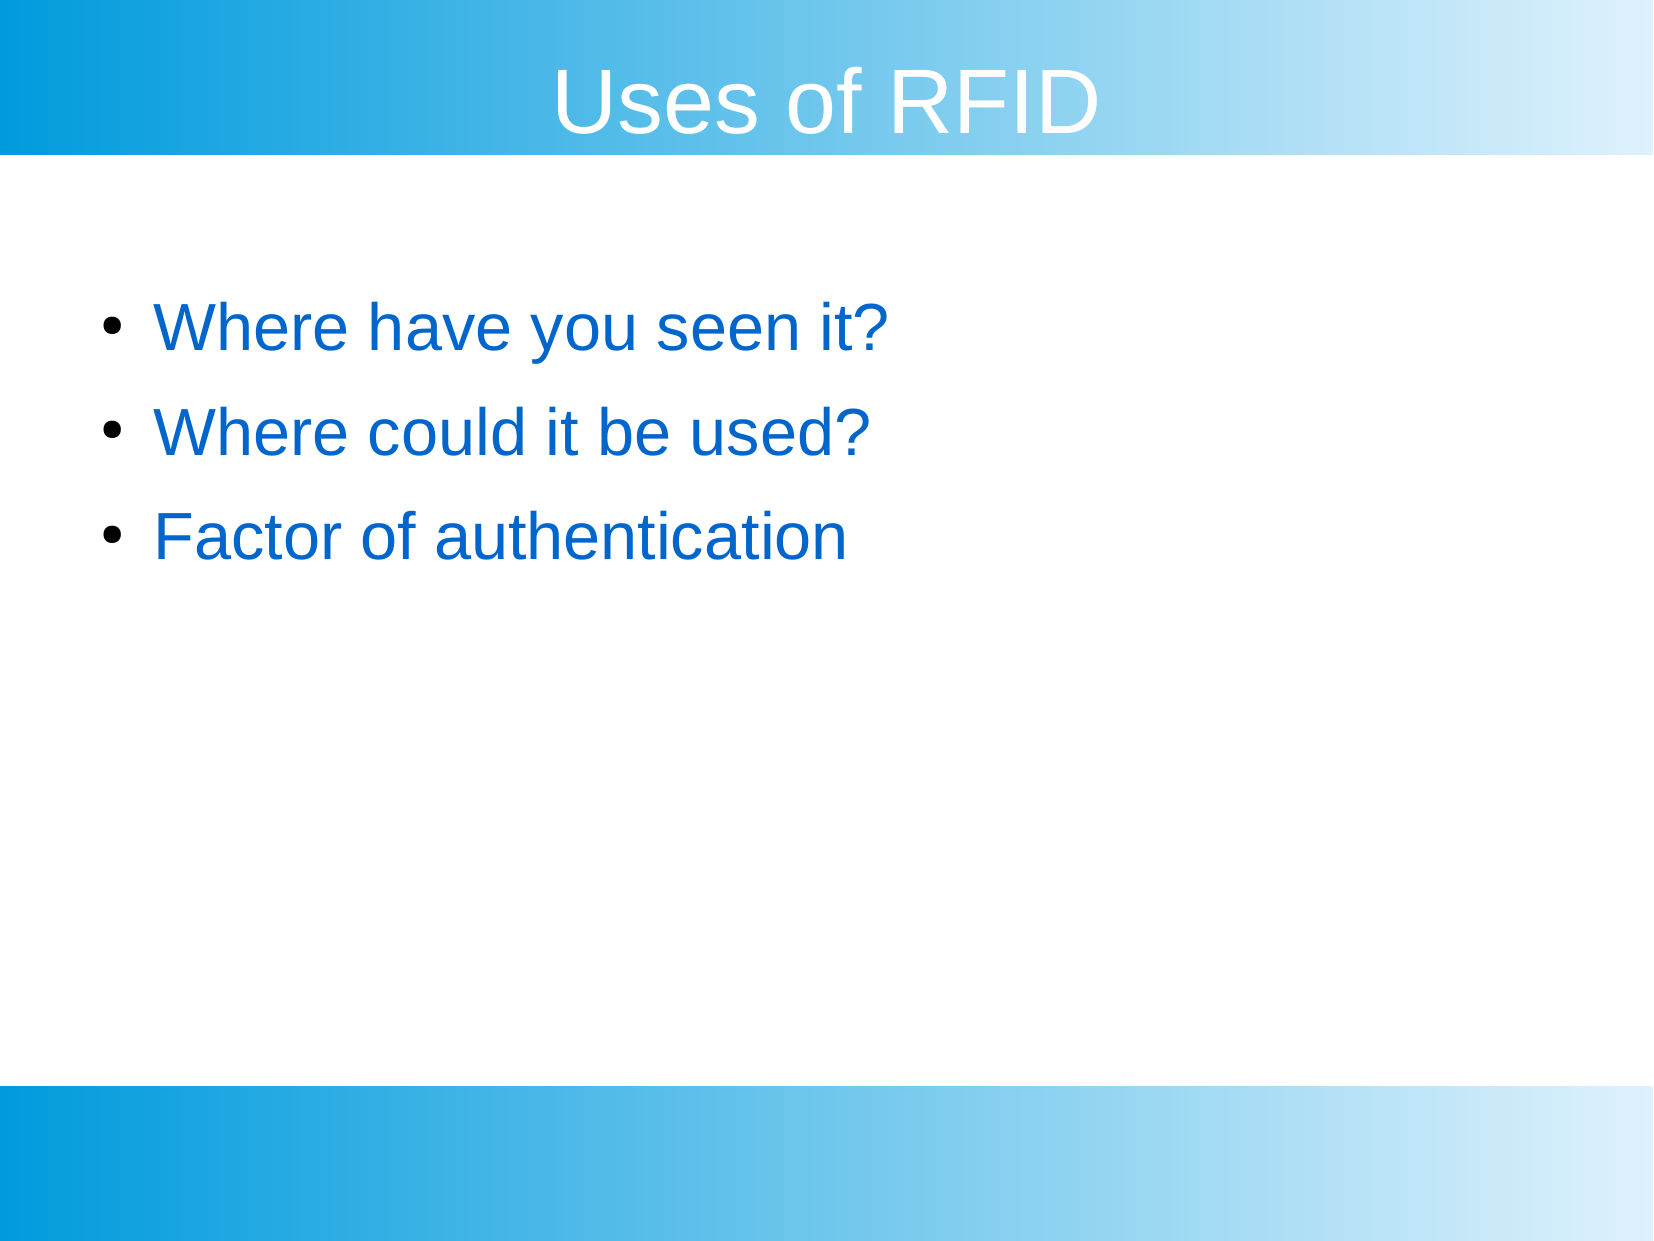

# Uses of RFID
Where have you seen it?
Where could it be used?
Factor of authentication